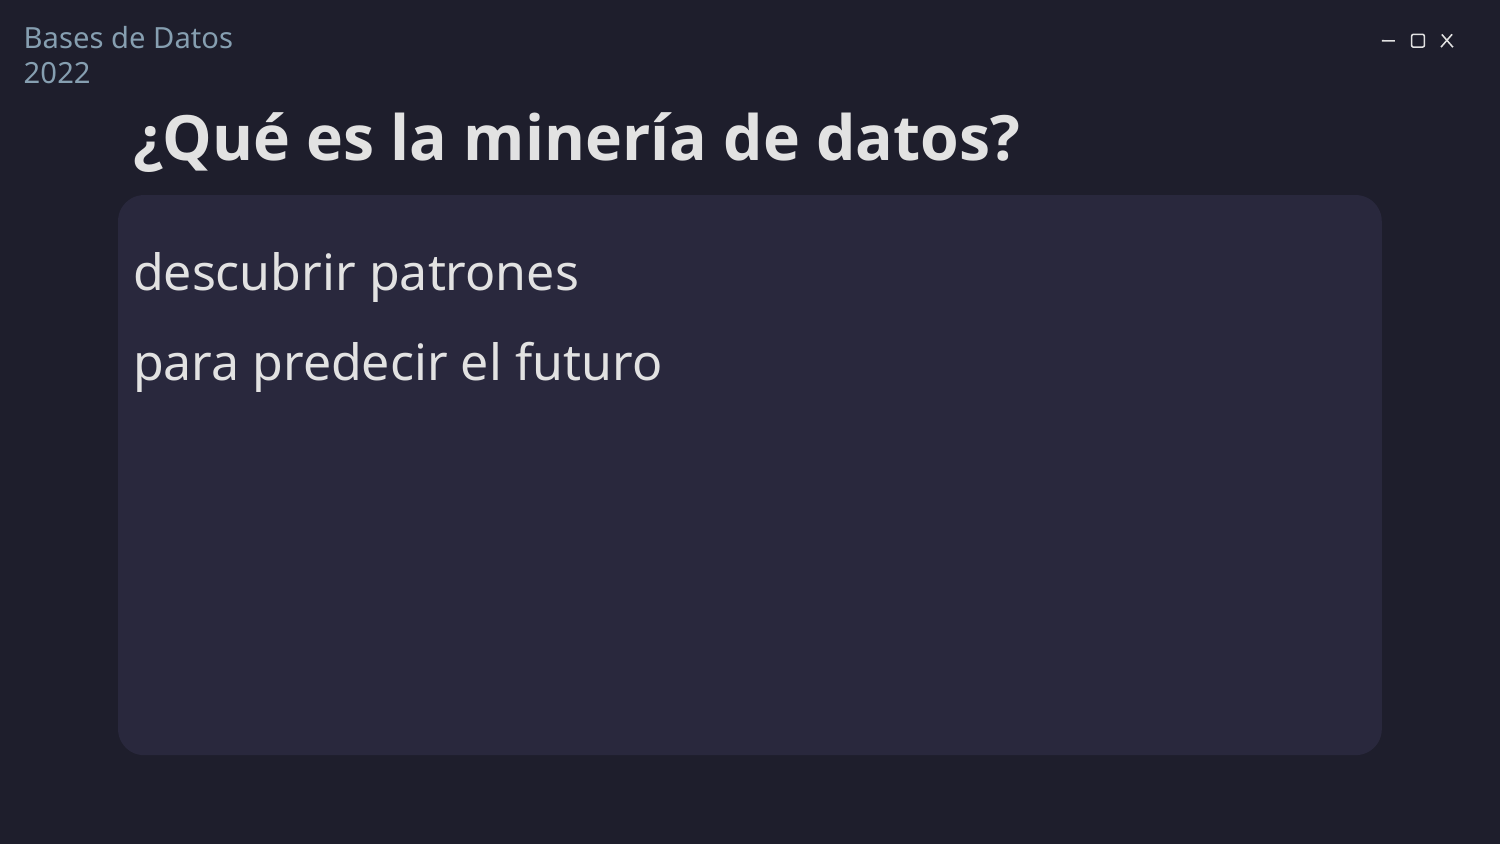

# ¿Qué es la minería de datos?
descubrir patrones
para predecir el futuro